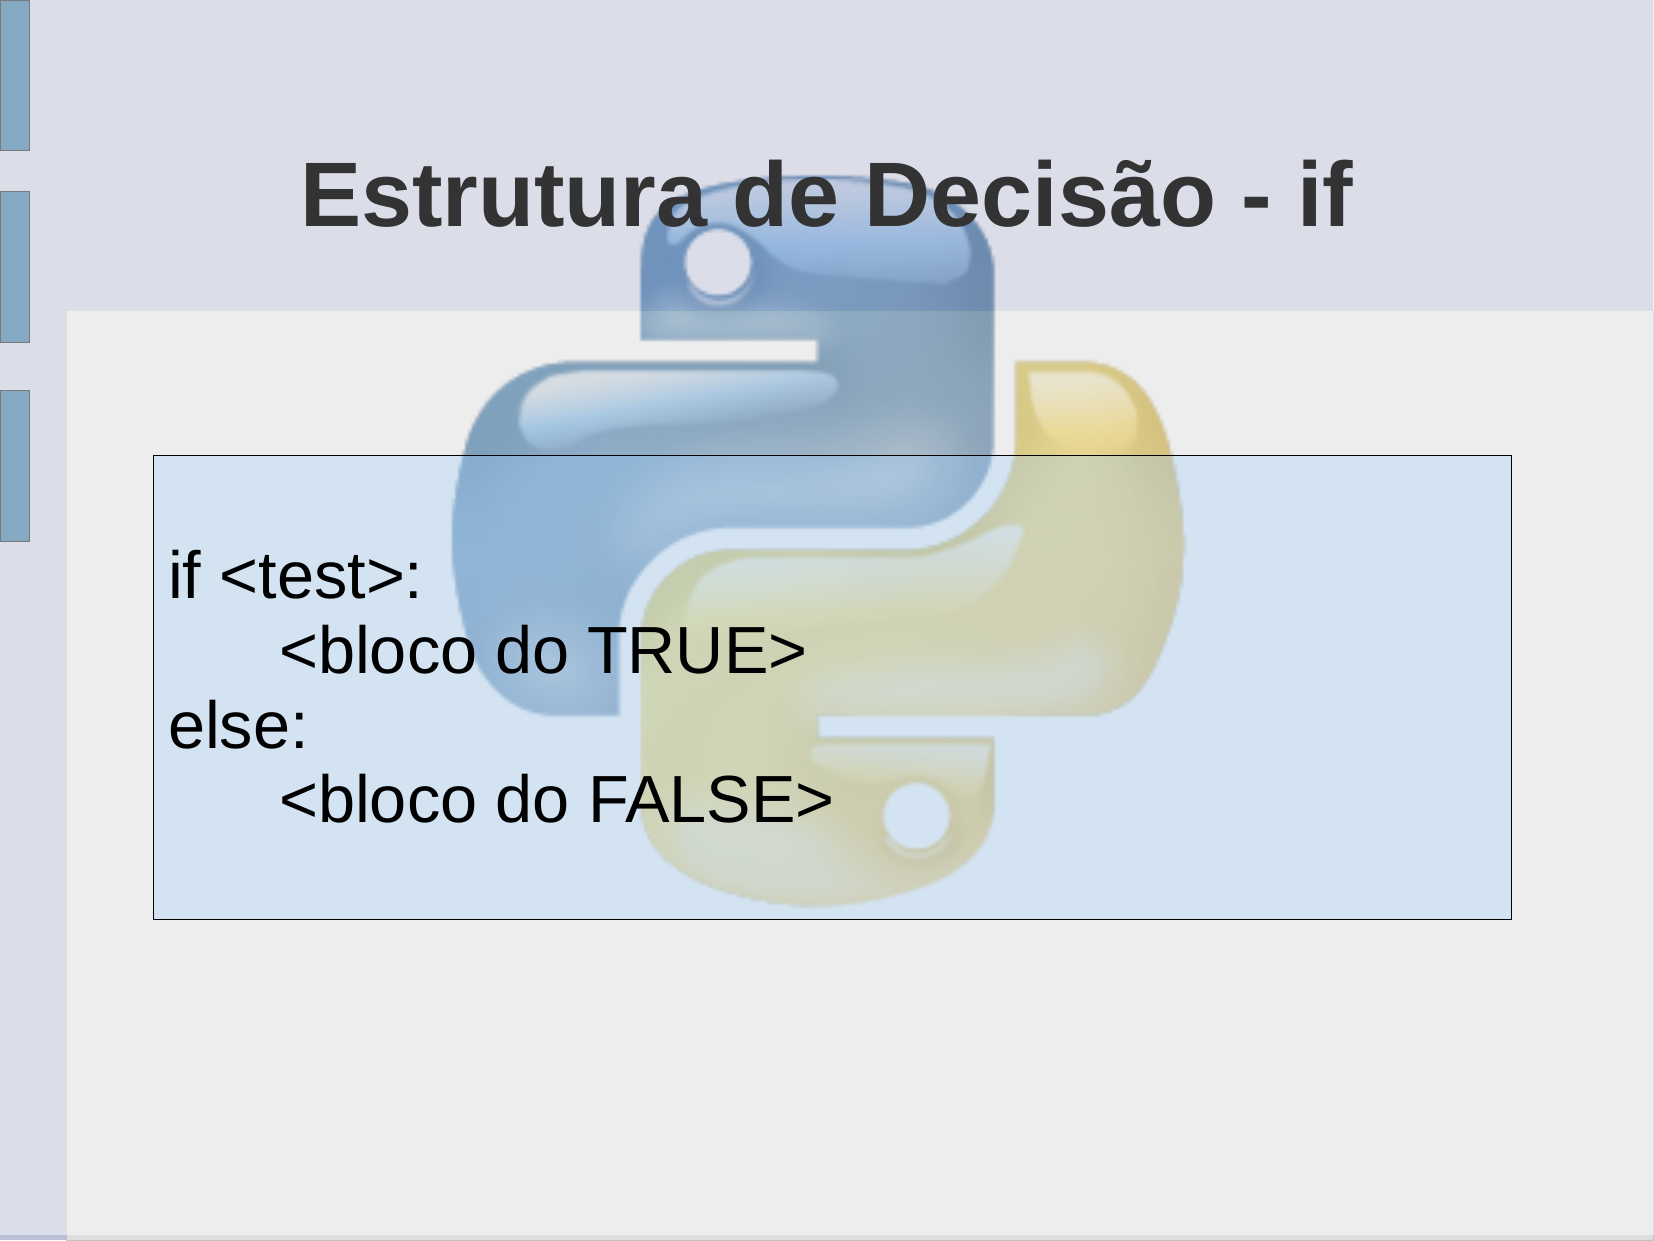

# Estrutura de Decisão - if
if <test>:
 <bloco do TRUE>
else:
 <bloco do FALSE>